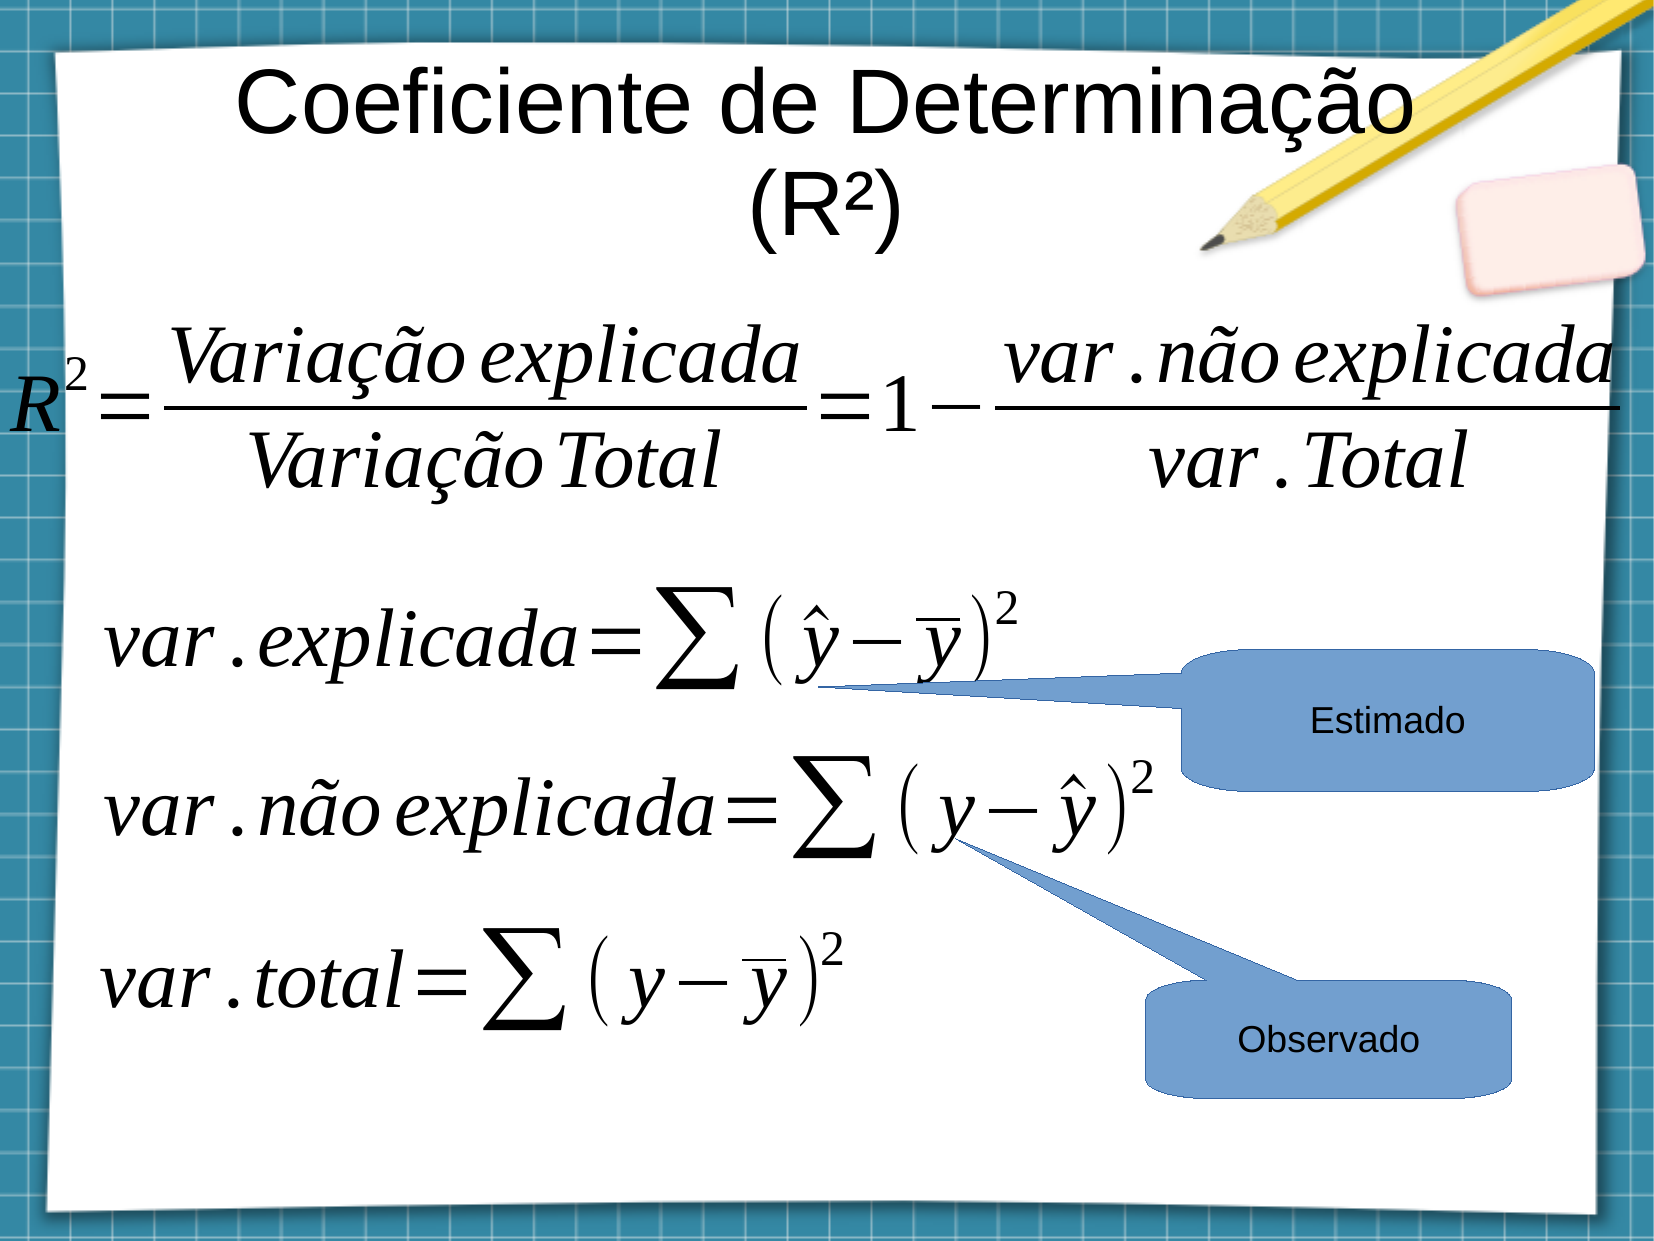

# Coeficiente de Determinação (R²)
Estimado
Observado